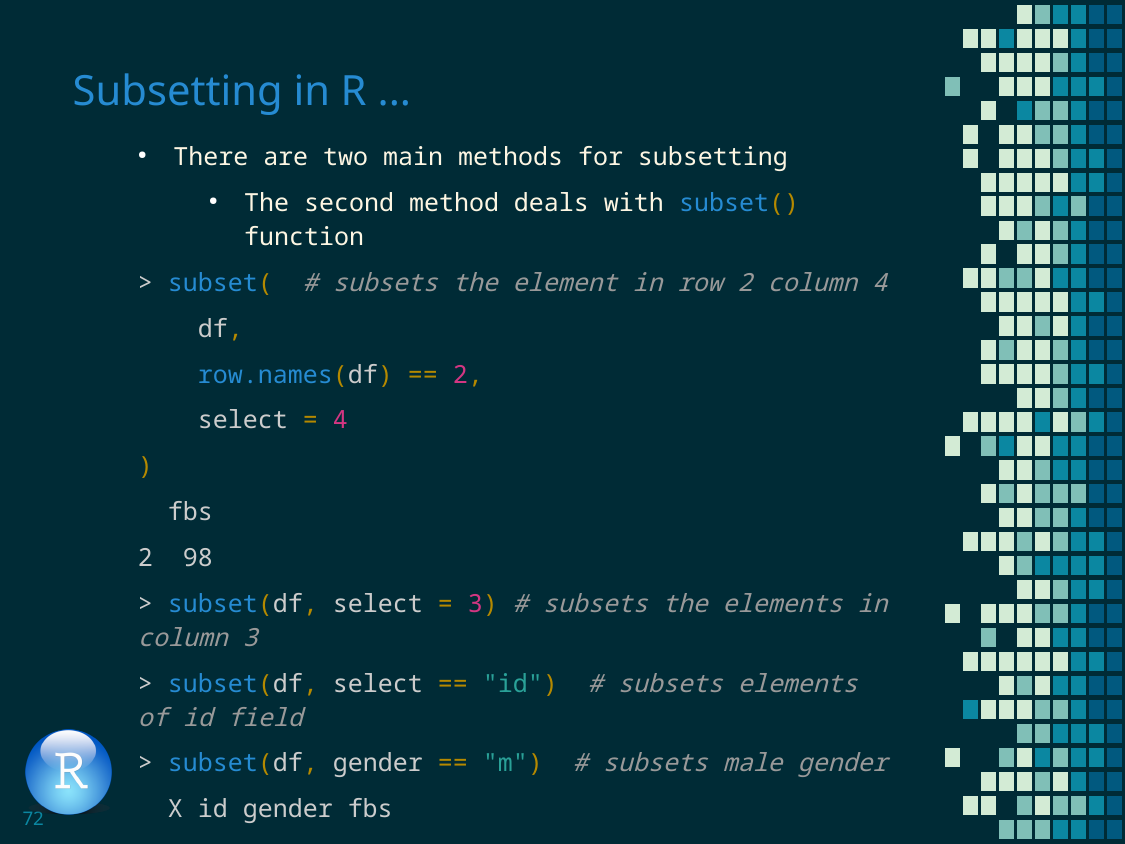

Subsetting in R ...
There are two main methods for subsetting
The second method deals with subset() function
> subset( # subsets the element in row 2 column 4
 df,
 row.names(df) == 2,
 select = 4
)
 fbs
2 98
> subset(df, select = 3) # subsets the elements in column 3
> subset(df, select == "id") # subsets elements of id field
> subset(df, gender == "m") # subsets male gender
 X id gender fbs
1 1 1 m 104
3 3 3 m 129